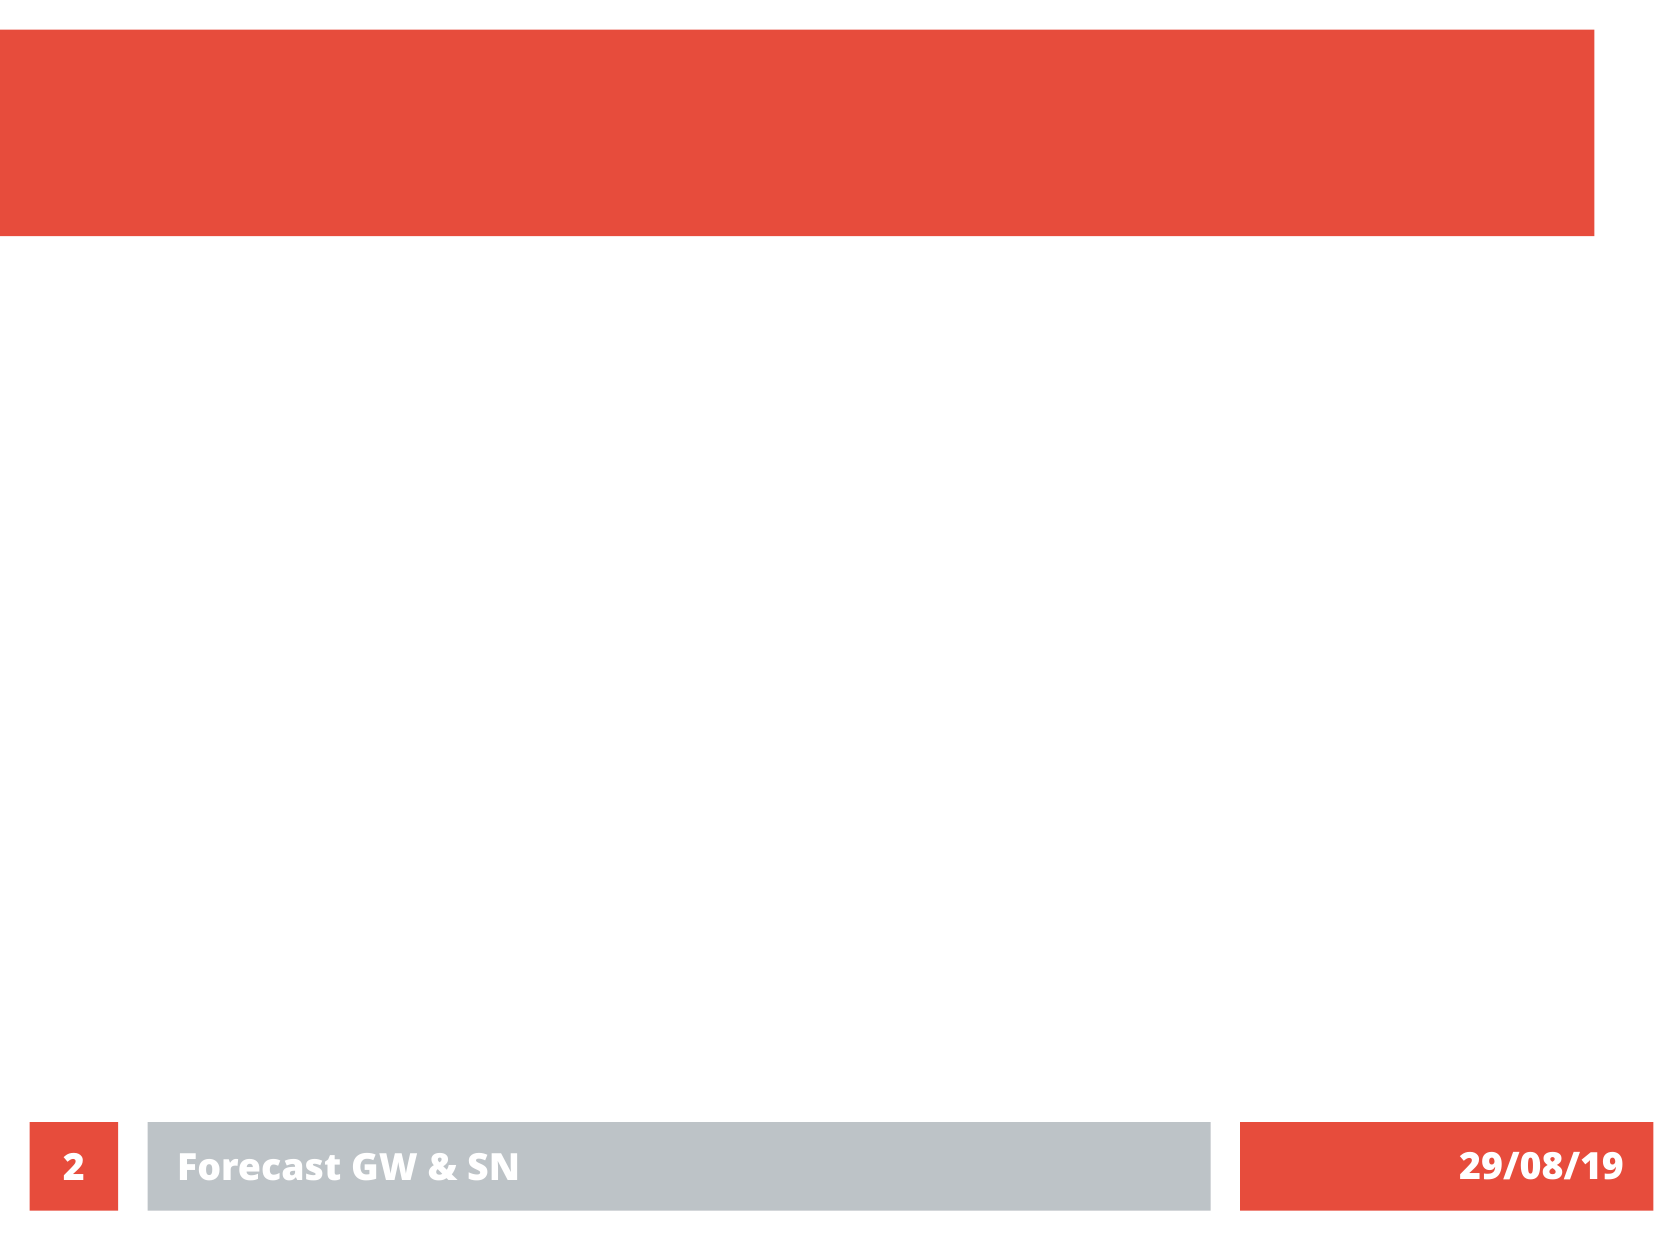

#
2
Forecast GW & SN
29/08/19